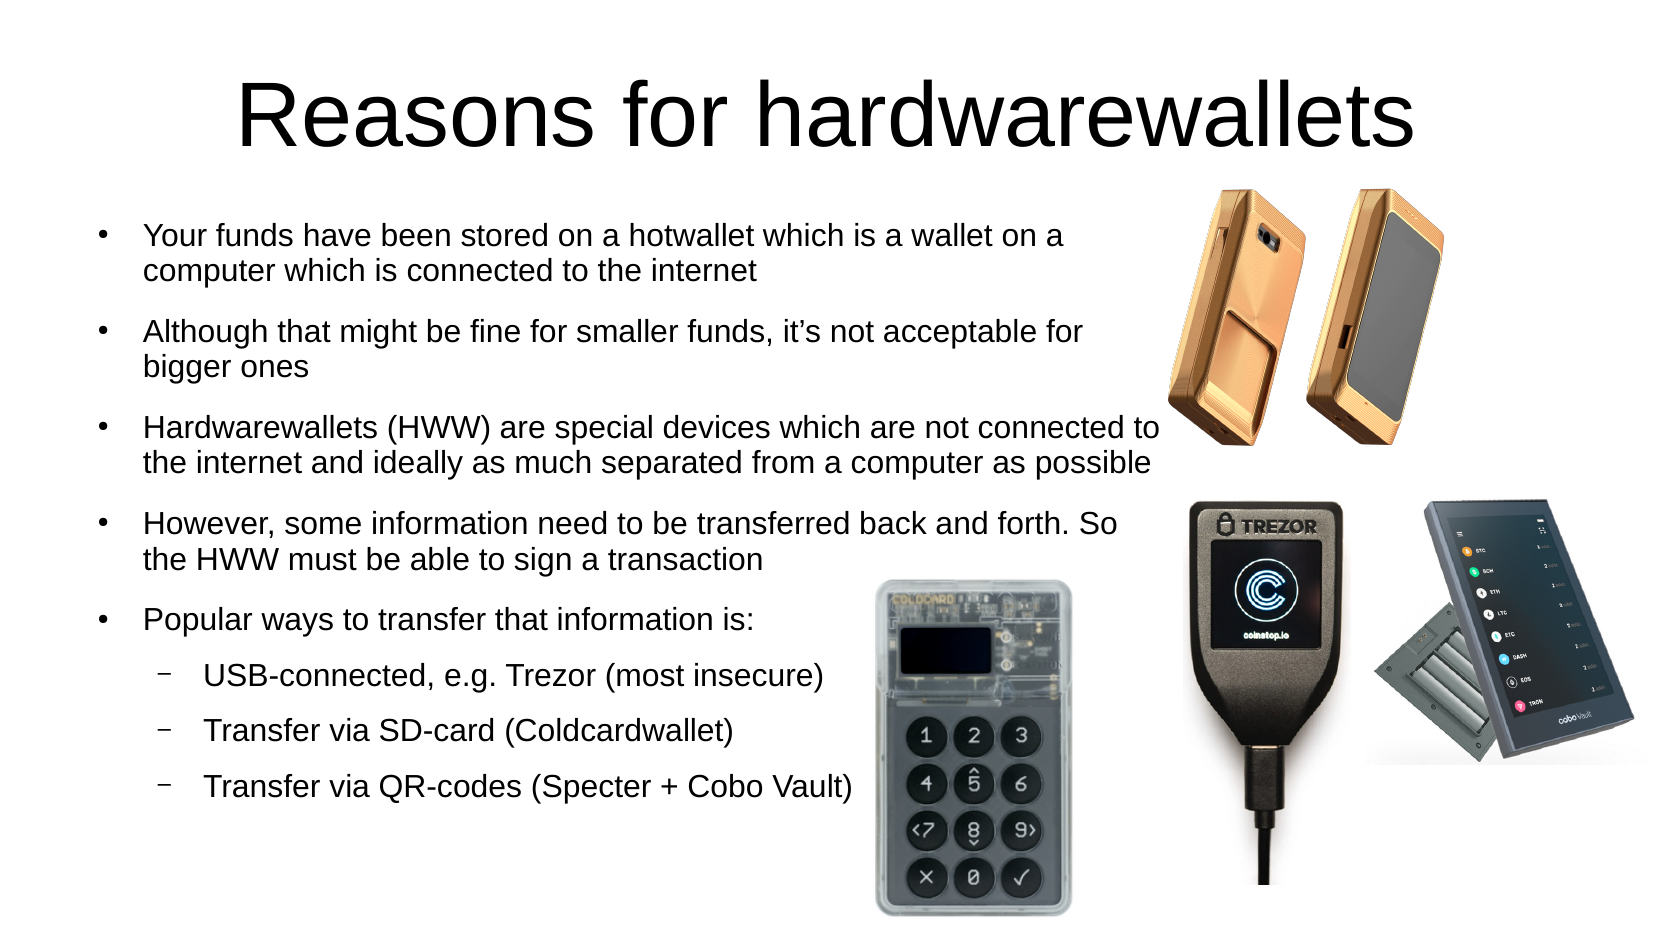

# Reasons for hardwarewallets
Your funds have been stored on a hotwallet which is a wallet on a computer which is connected to the internet
Although that might be fine for smaller funds, it’s not acceptable for bigger ones
Hardwarewallets (HWW) are special devices which are not connected to the internet and ideally as much separated from a computer as possible
However, some information need to be transferred back and forth. So the HWW must be able to sign a transaction
Popular ways to transfer that information is:
USB-connected, e.g. Trezor (most insecure)
Transfer via SD-card (Coldcardwallet)
Transfer via QR-codes (Specter + Cobo Vault)